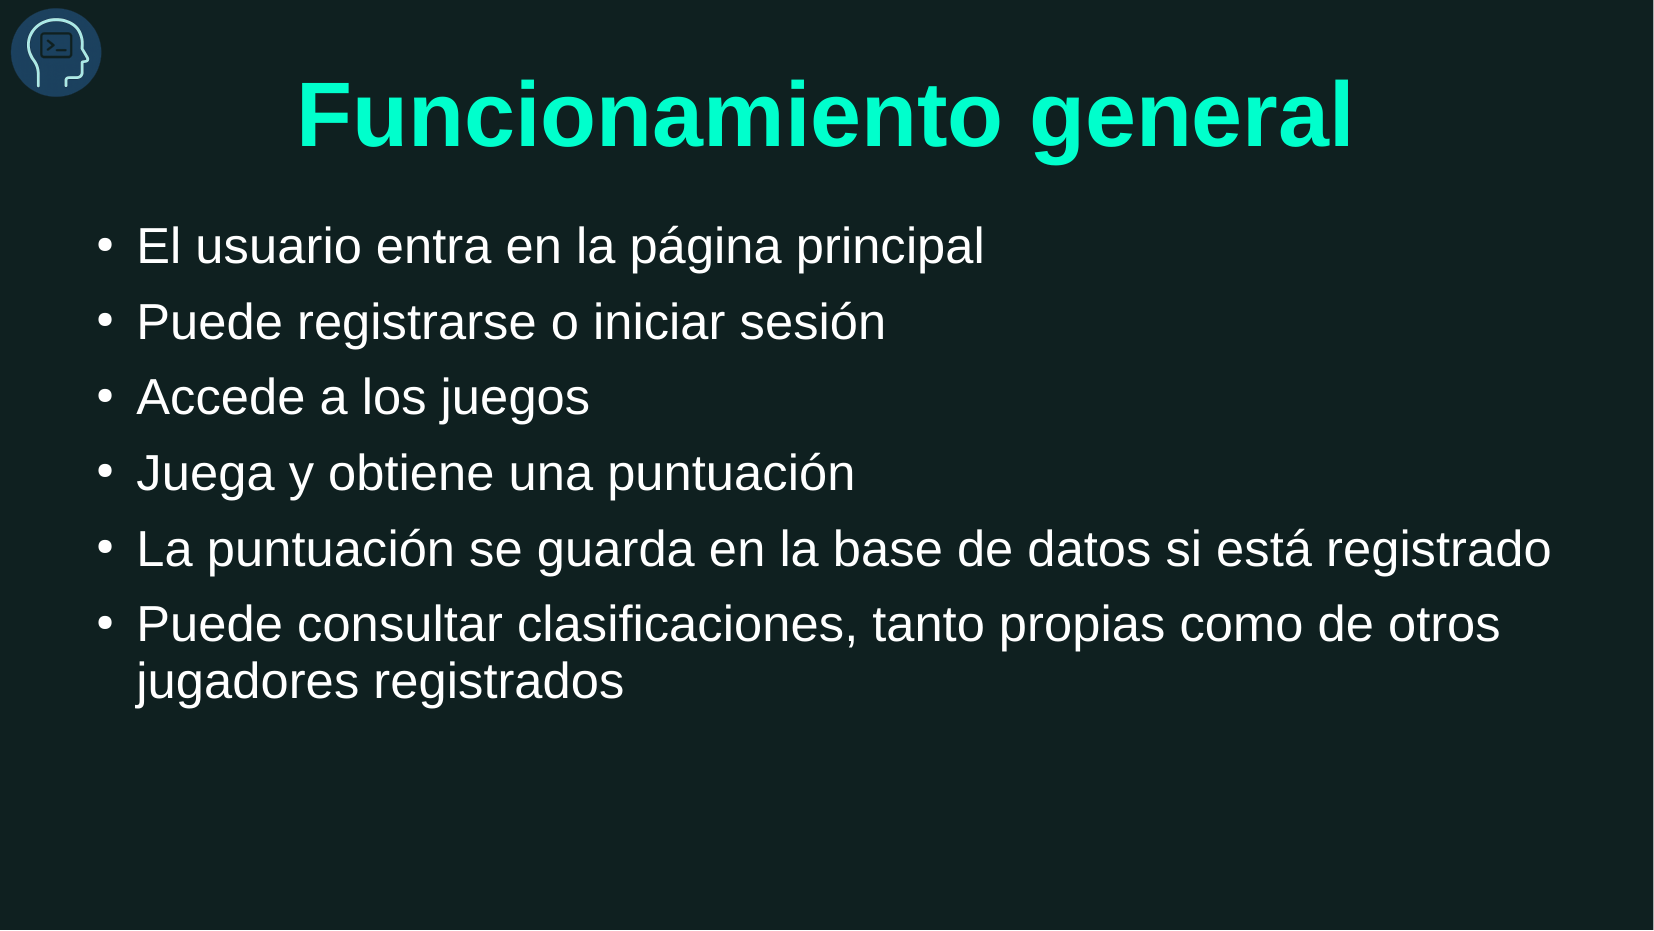

# Funcionamiento general
El usuario entra en la página principal
Puede registrarse o iniciar sesión
Accede a los juegos
Juega y obtiene una puntuación
La puntuación se guarda en la base de datos si está registrado
Puede consultar clasificaciones, tanto propias como de otros jugadores registrados